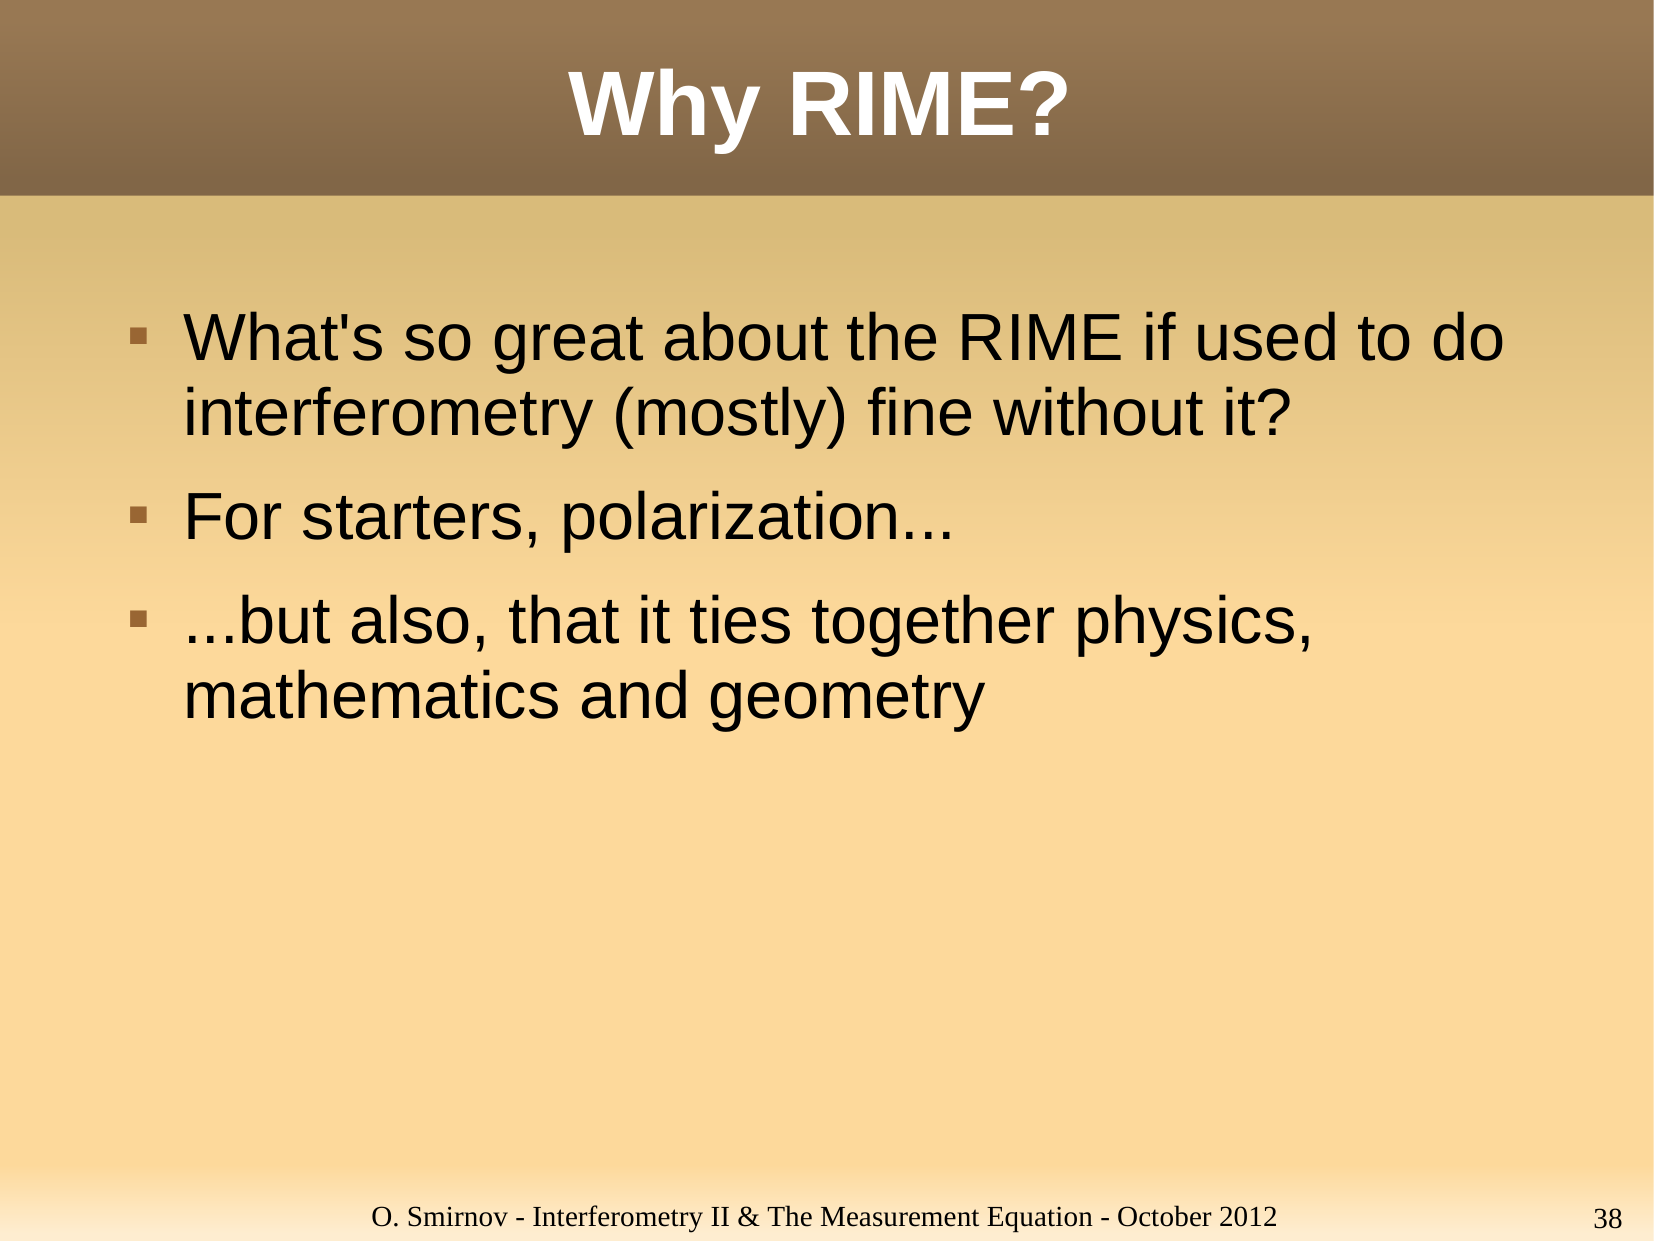

# Why RIME?
What's so great about the RIME if used to do interferometry (mostly) fine without it?
For starters, polarization...
...but also, that it ties together physics, mathematics and geometry
O. Smirnov - Interferometry II & The Measurement Equation - October 2012
38